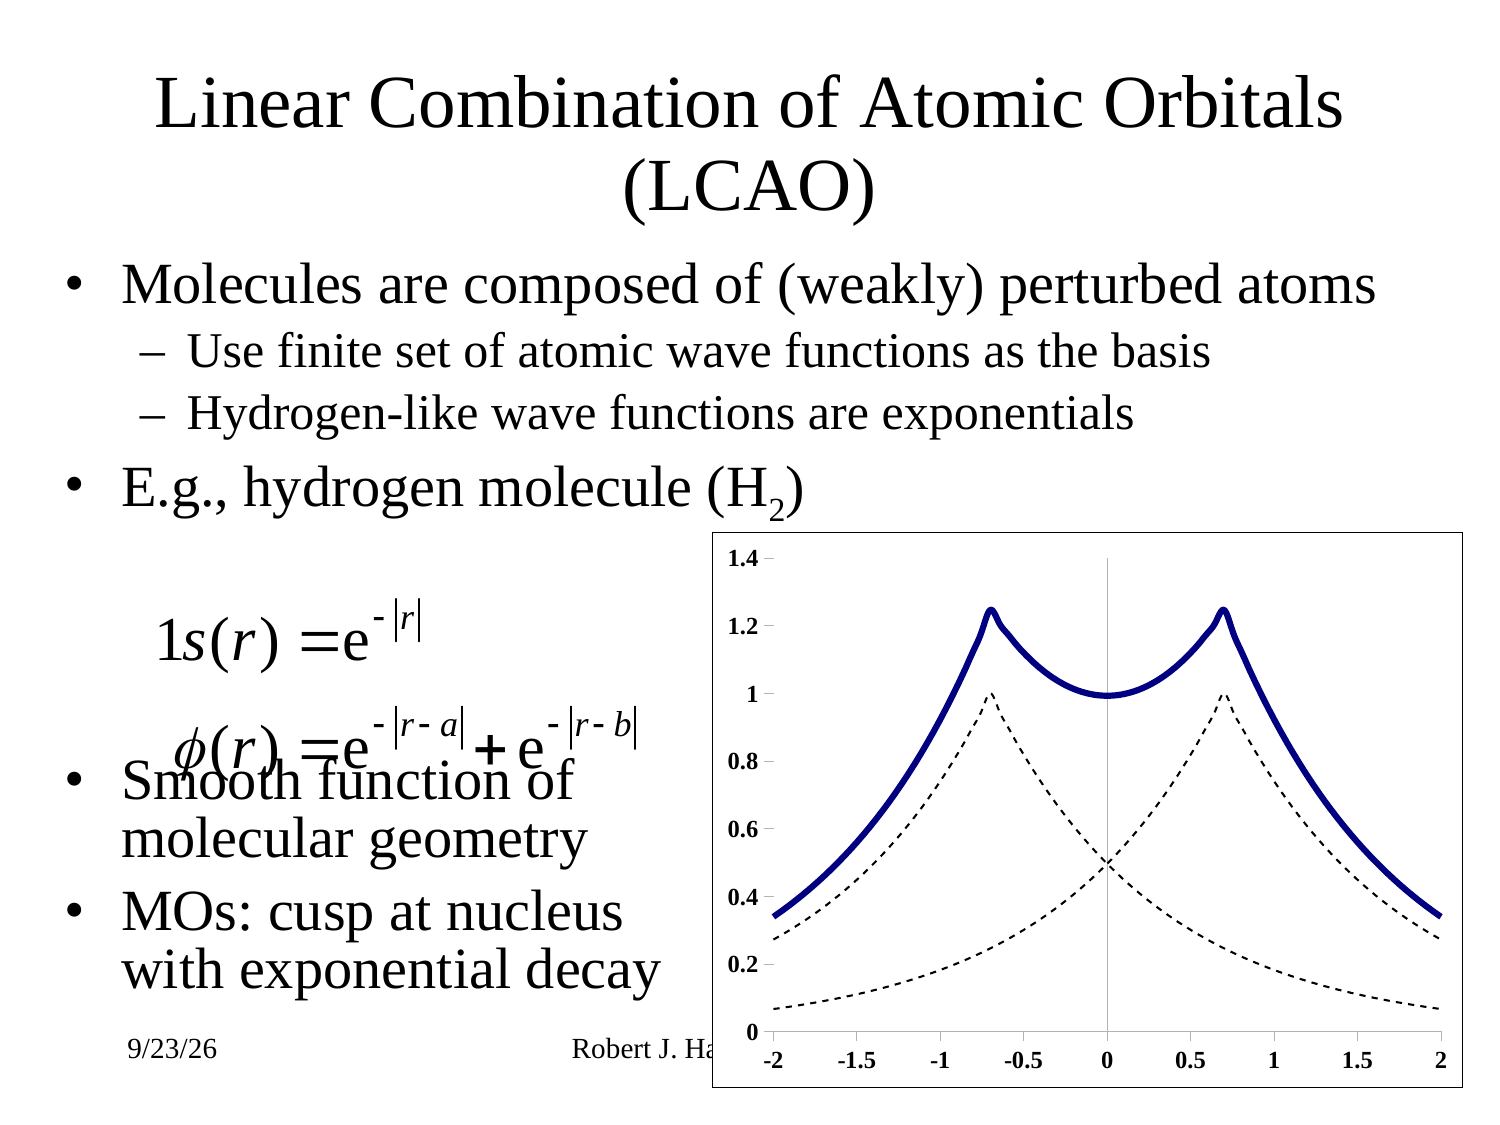

# Linear Combination of Atomic Orbitals (LCAO)
Molecules are composed of (weakly) perturbed atoms
Use finite set of atomic wave functions as the basis
Hydrogen-like wave functions are exponentials
E.g., hydrogen molecule (H2)
Smooth function of
molecular geometry
MOs: cusp at nucleus
with exponential decay
### Chart
| Category | Column B | Column C | Column D |
Robert J. Harrison, UT/ORNL
198